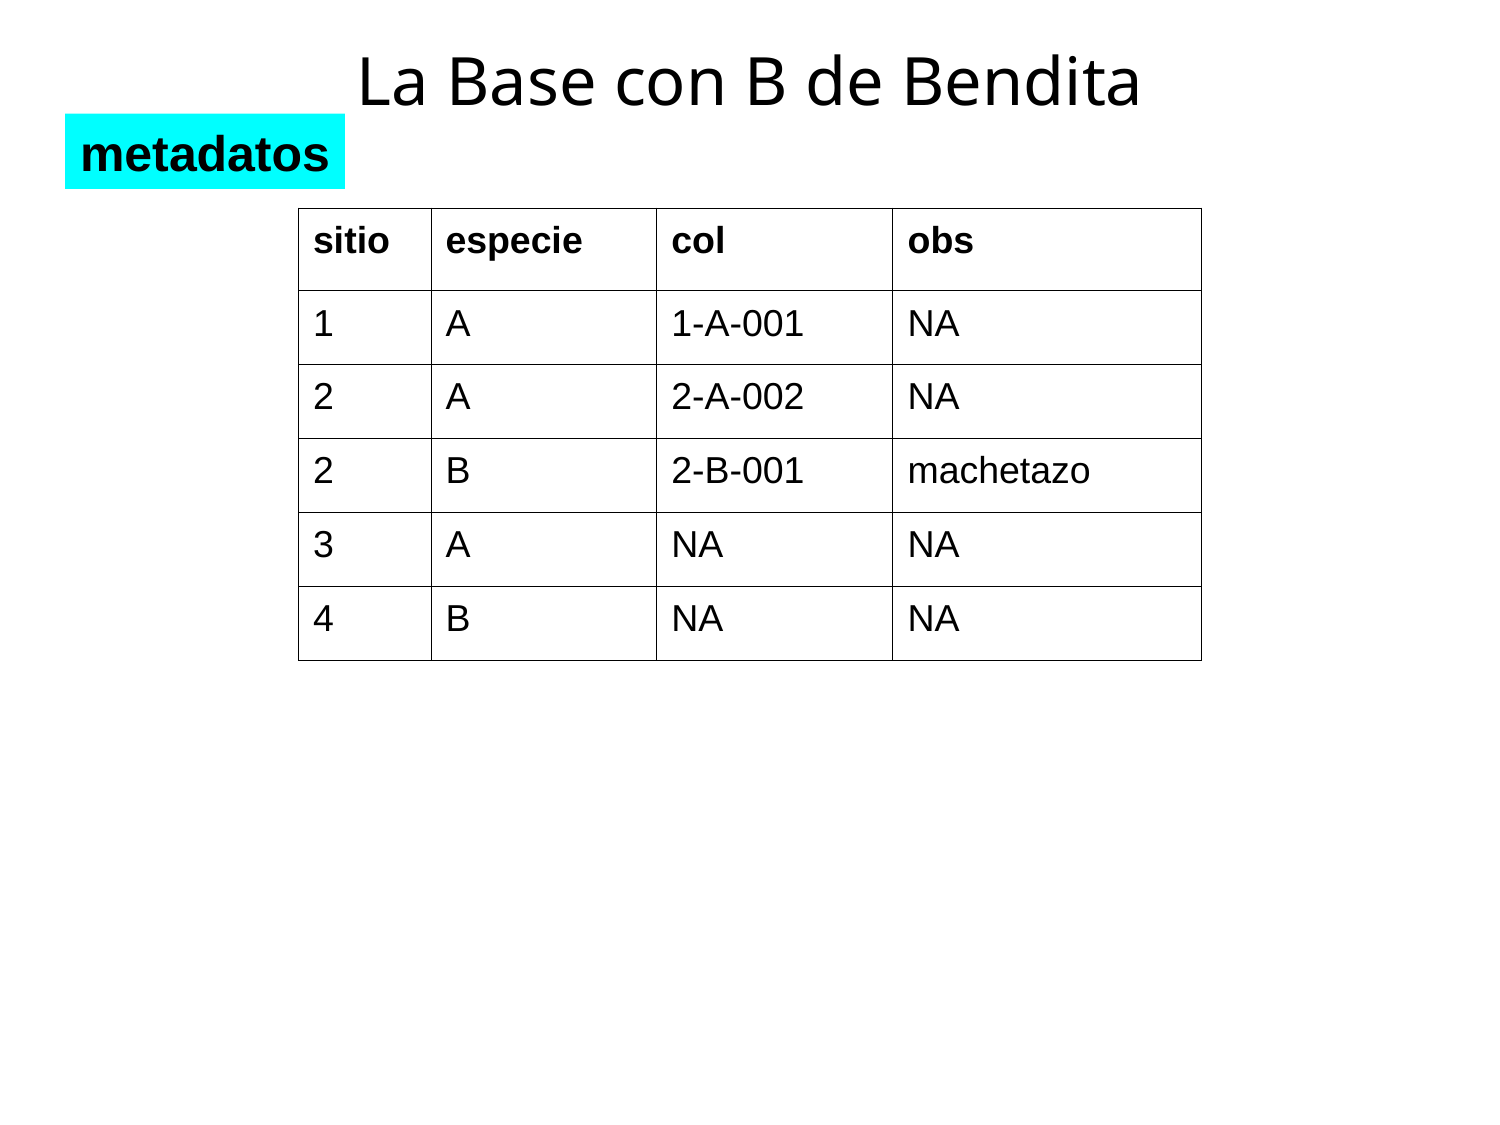

La Base con B de Bendita
metadatos
| sitio | especie | col | obs |
| --- | --- | --- | --- |
| 1 | A | 1-A-001 | NA |
| 2 | A | 2-A-002 | NA |
| 2 | B | 2-B-001 | machetazo |
| 3 | A | NA | NA |
| 4 | B | NA | NA |